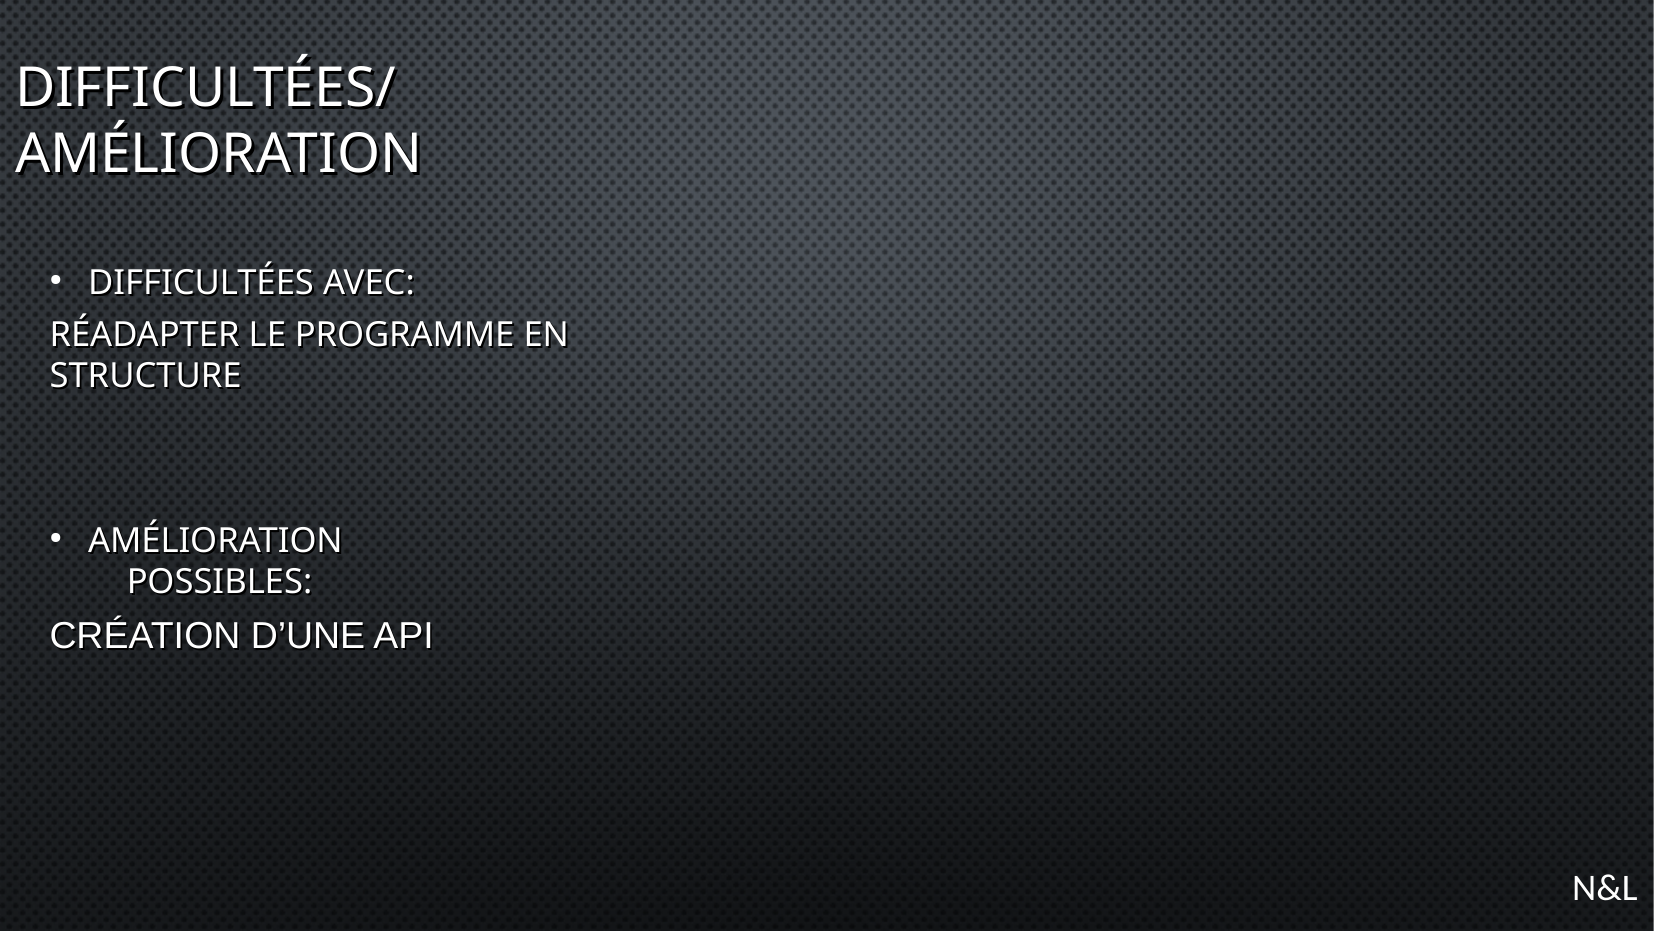

# Difficultées/Amélioration
Difficultées avec:
Réadapter le programme en structure
Amélioration possibles:
Création d’une API
N&L